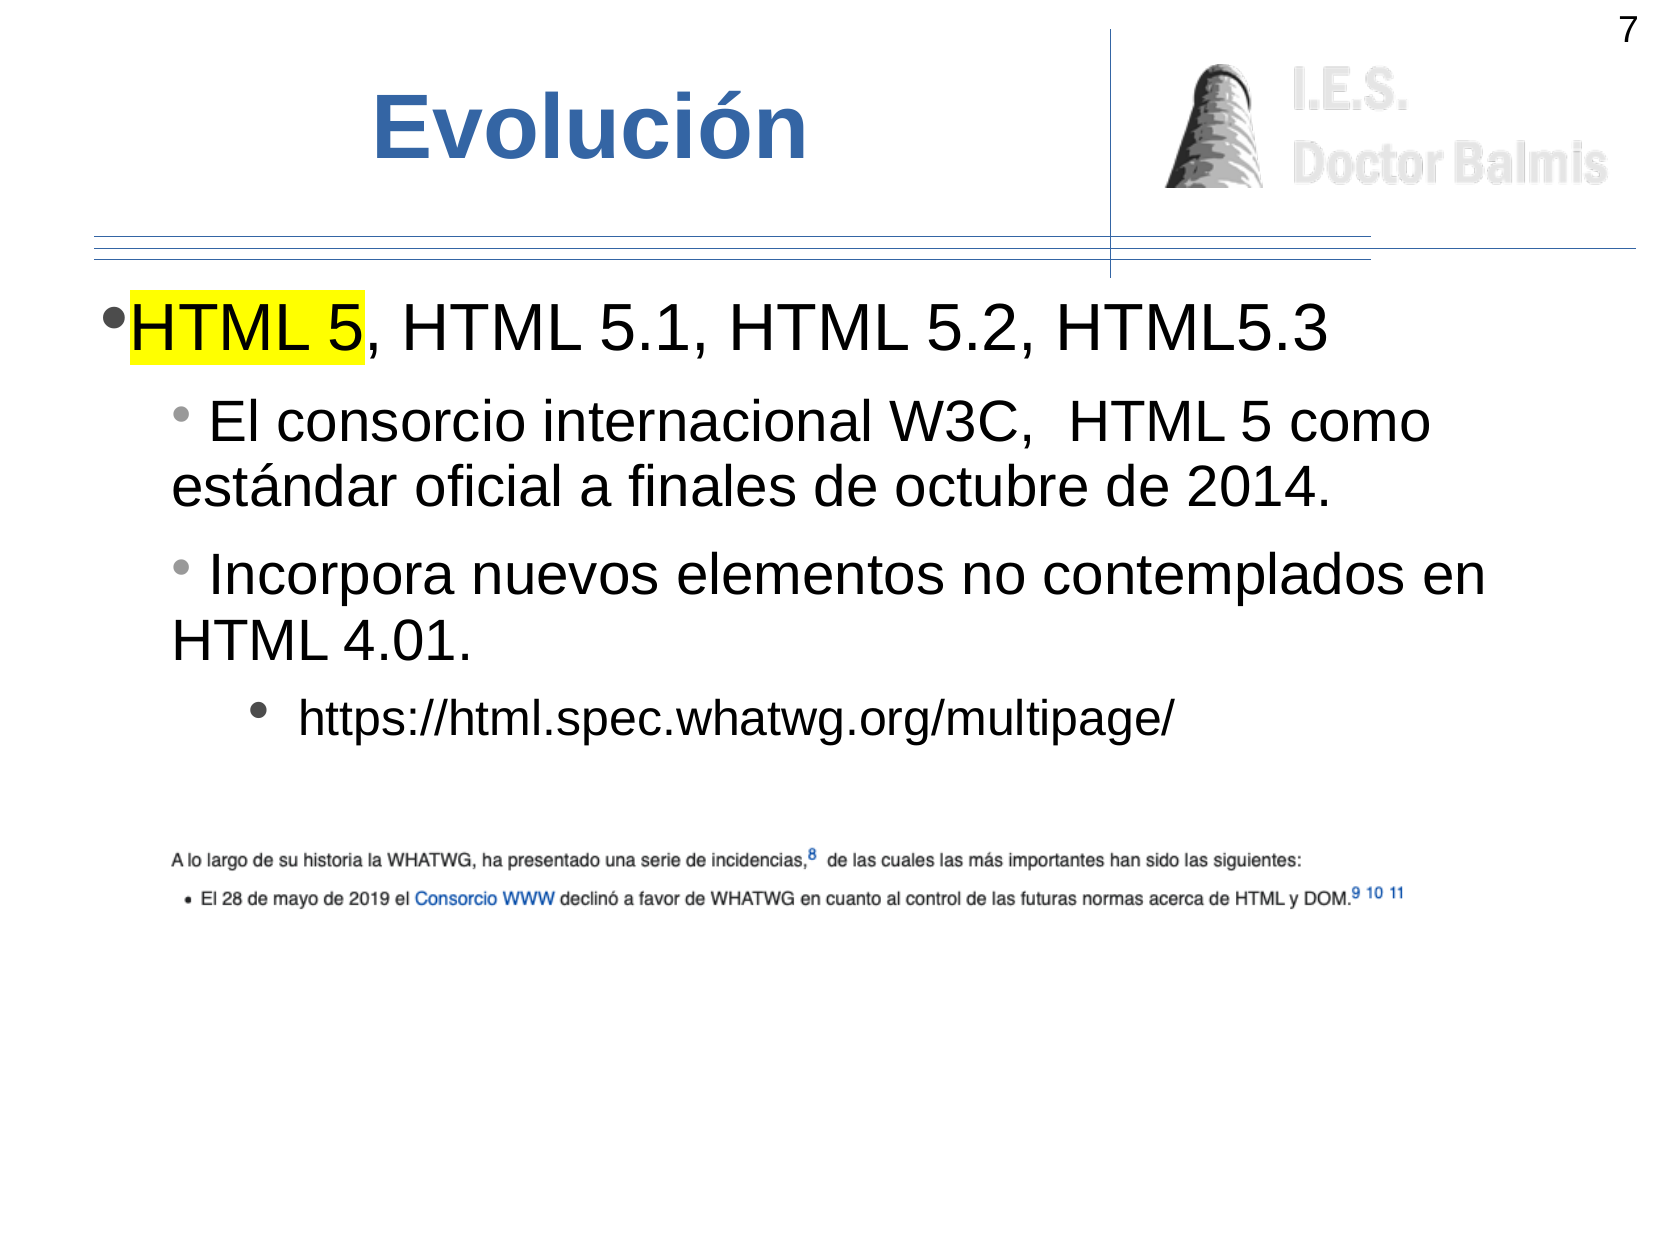

# Evolución
HTML 5, HTML 5.1, HTML 5.2, HTML5.3
 El consorcio internacional W3C, HTML 5 como estándar oficial a finales de octubre de 2014.
 Incorpora nuevos elementos no contemplados en HTML 4.01.
 https://html.spec.whatwg.org/multipage/